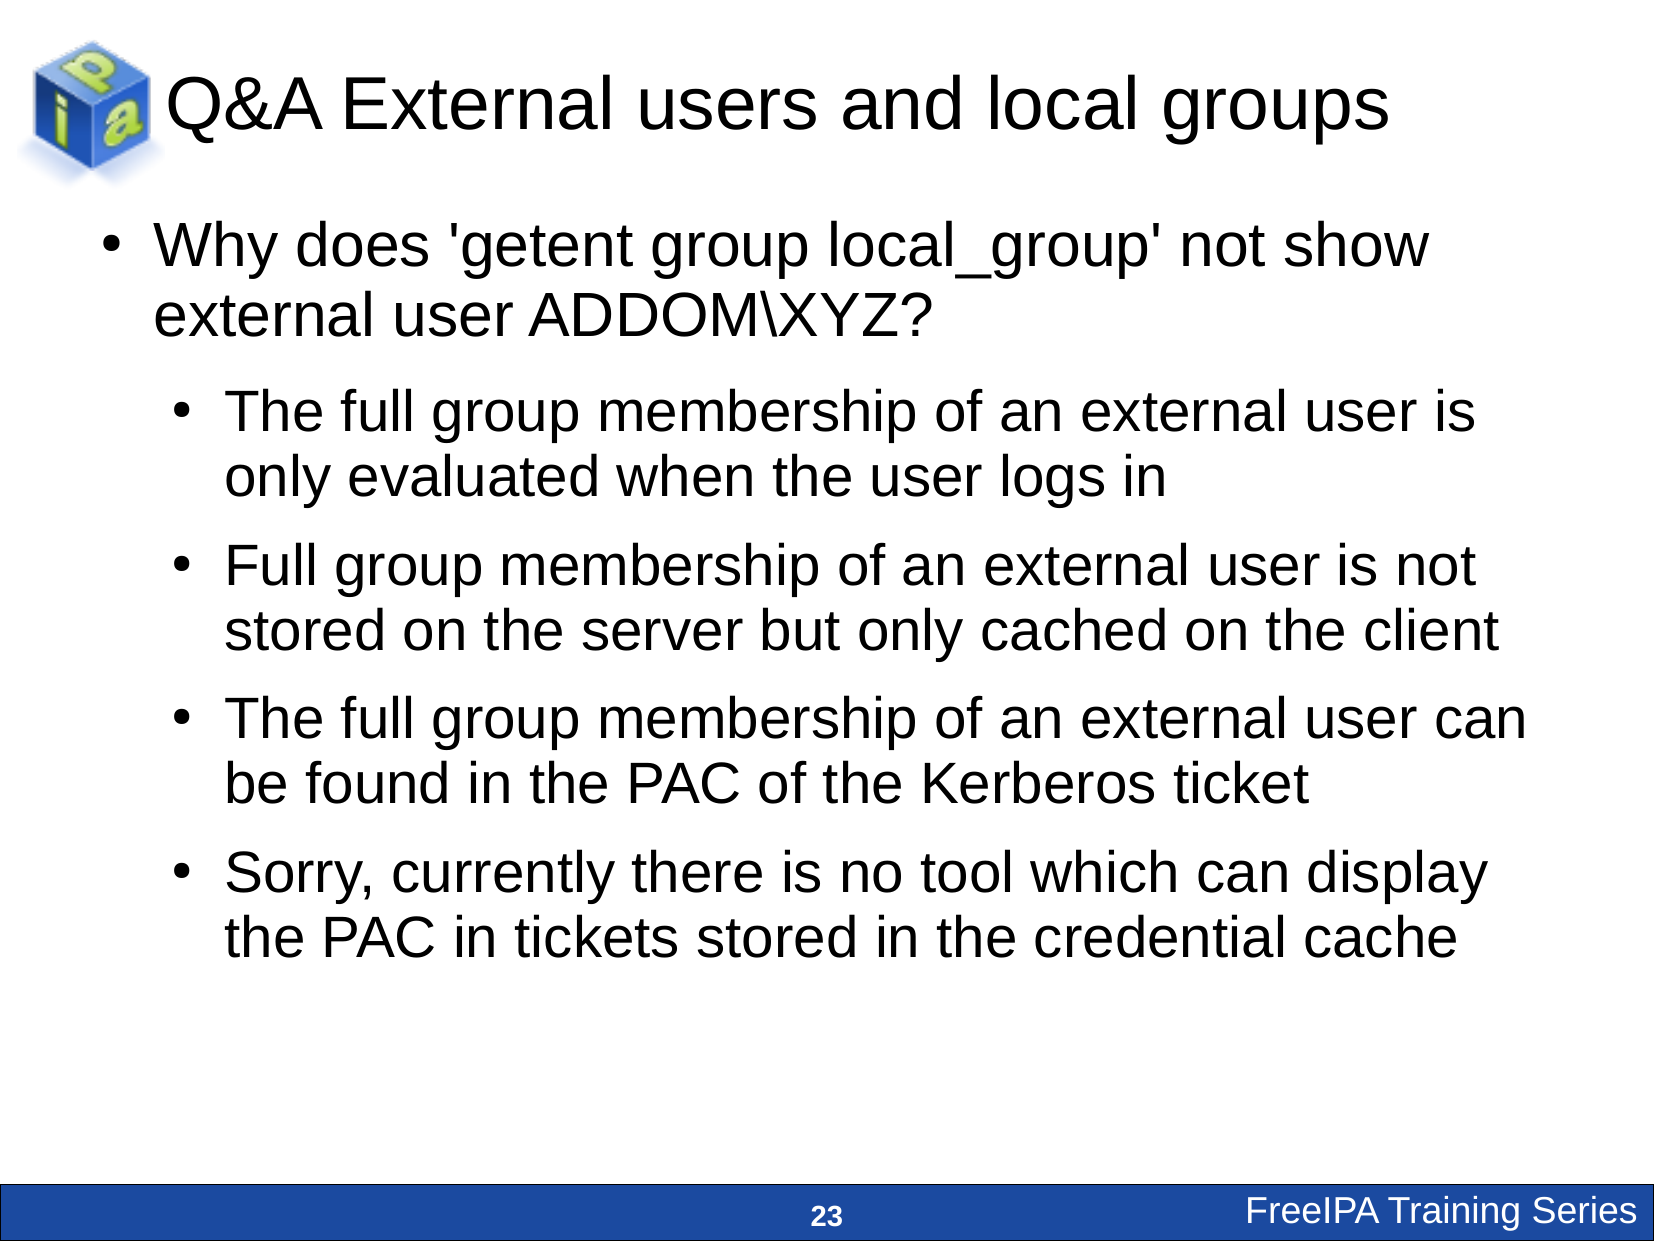

# Q&A External users and local groups
Why does 'getent group local_group' not show external user ADDOM\XYZ?
The full group membership of an external user is only evaluated when the user logs in
Full group membership of an external user is not stored on the server but only cached on the client
The full group membership of an external user can be found in the PAC of the Kerberos ticket
Sorry, currently there is no tool which can display the PAC in tickets stored in the credential cache
23